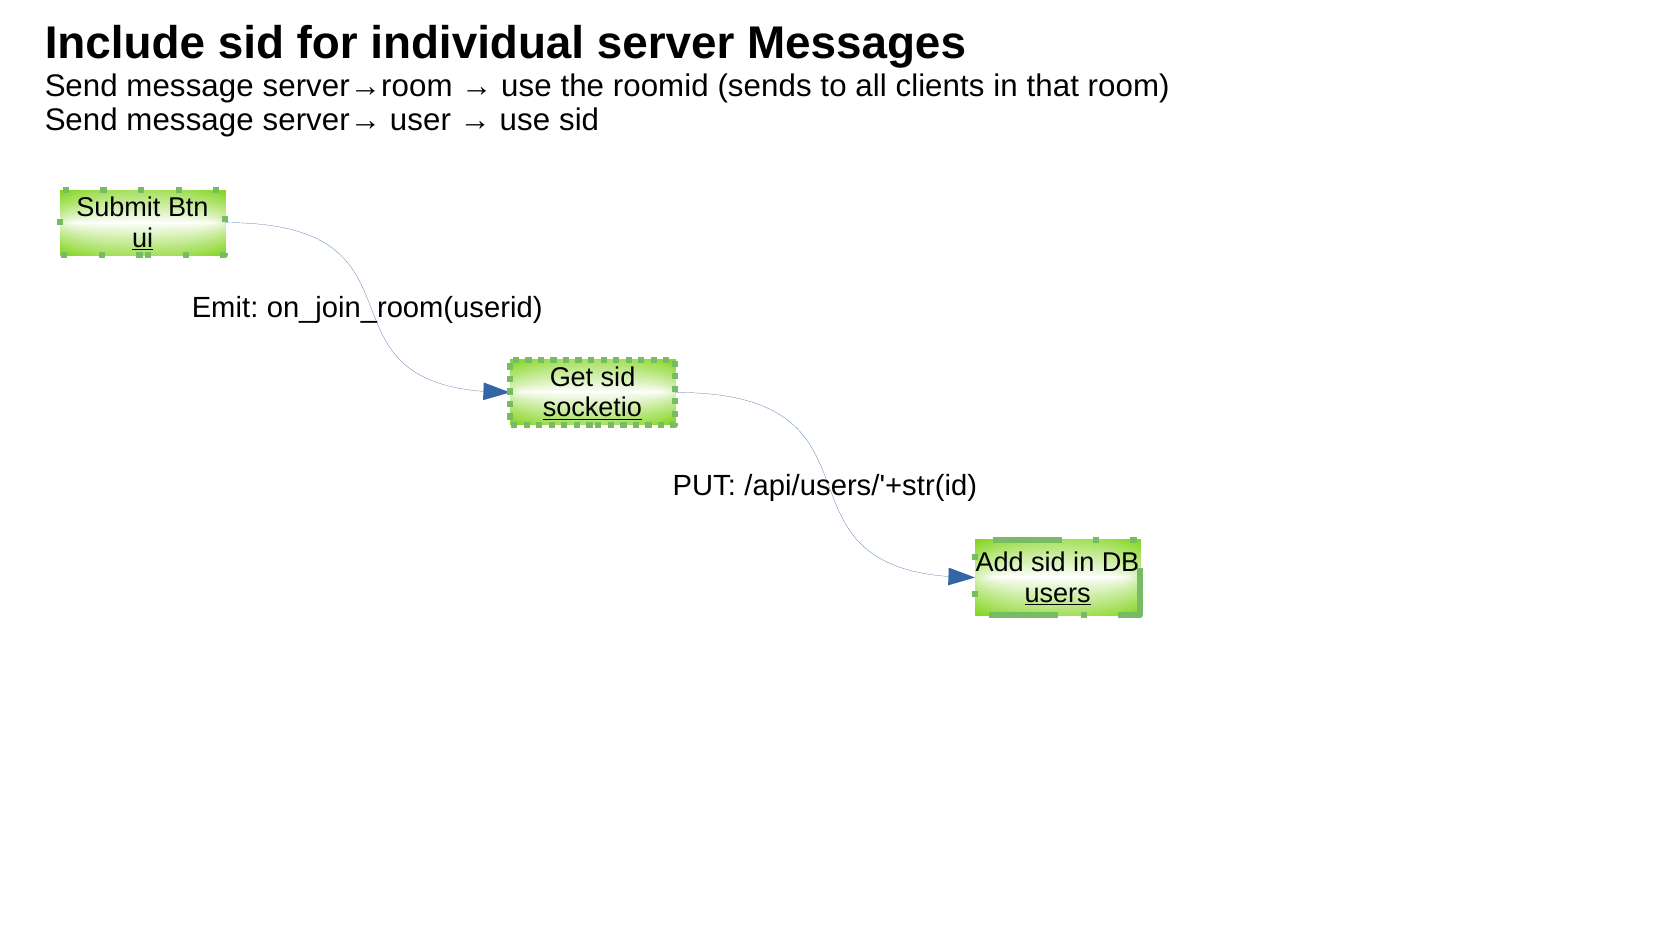

Include sid for individual server Messages
Send message server→room → use the roomid (sends to all clients in that room)
Send message server→ user → use sid
Submit Btn
ui
Get sid
socketio
Add sid in DB
users